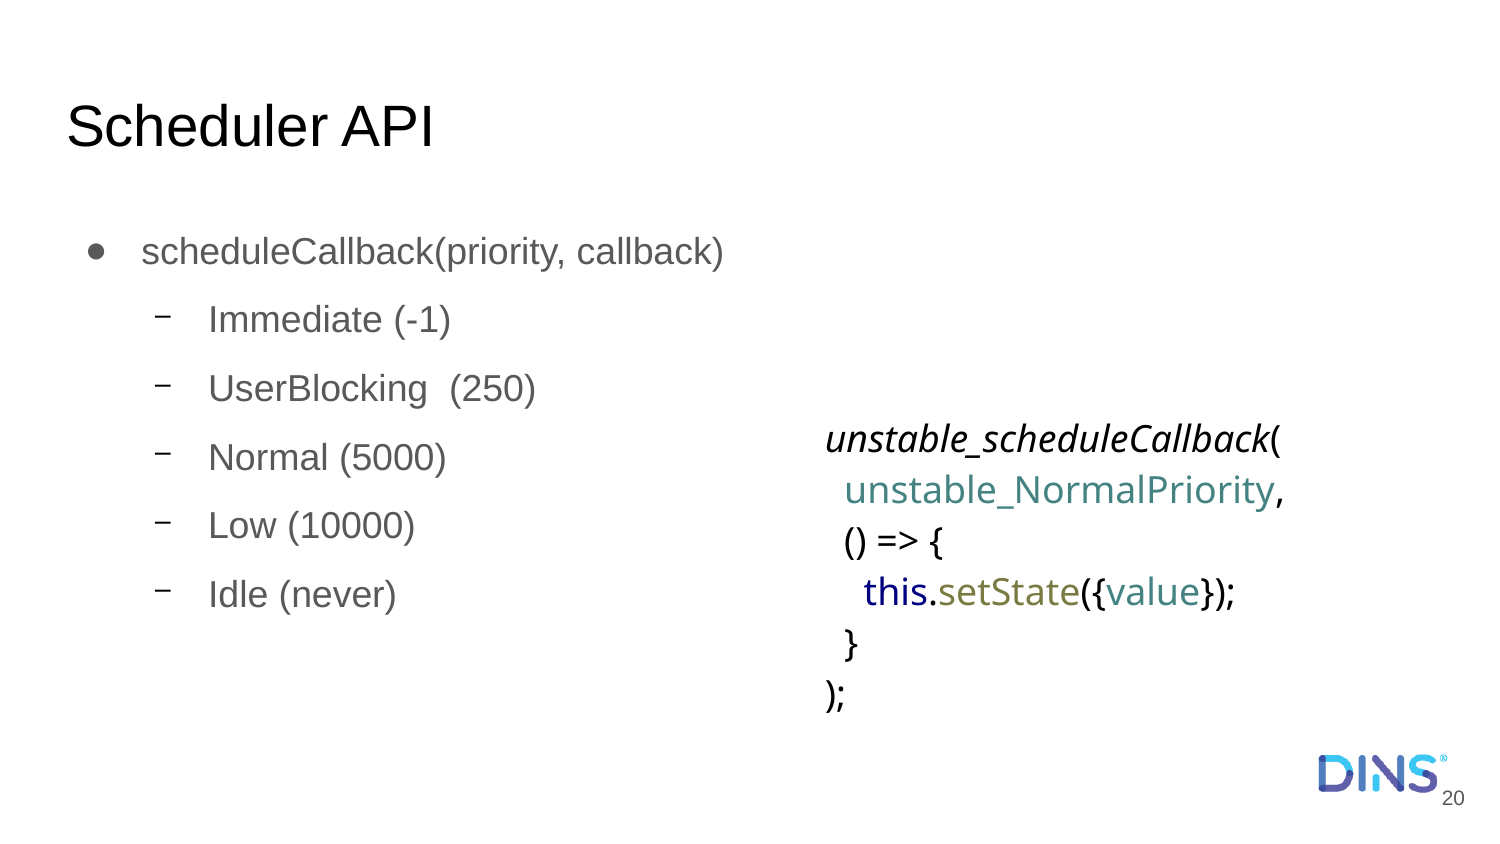

# Scheduler API
scheduleCallback(priority, callback)
Immediate (-1)
UserBlocking (250)
Normal (5000)
Low (10000)
Idle (never)
unstable_scheduleCallback(
 unstable_NormalPriority,
 () => {
 this.setState({value});
 }
);
20